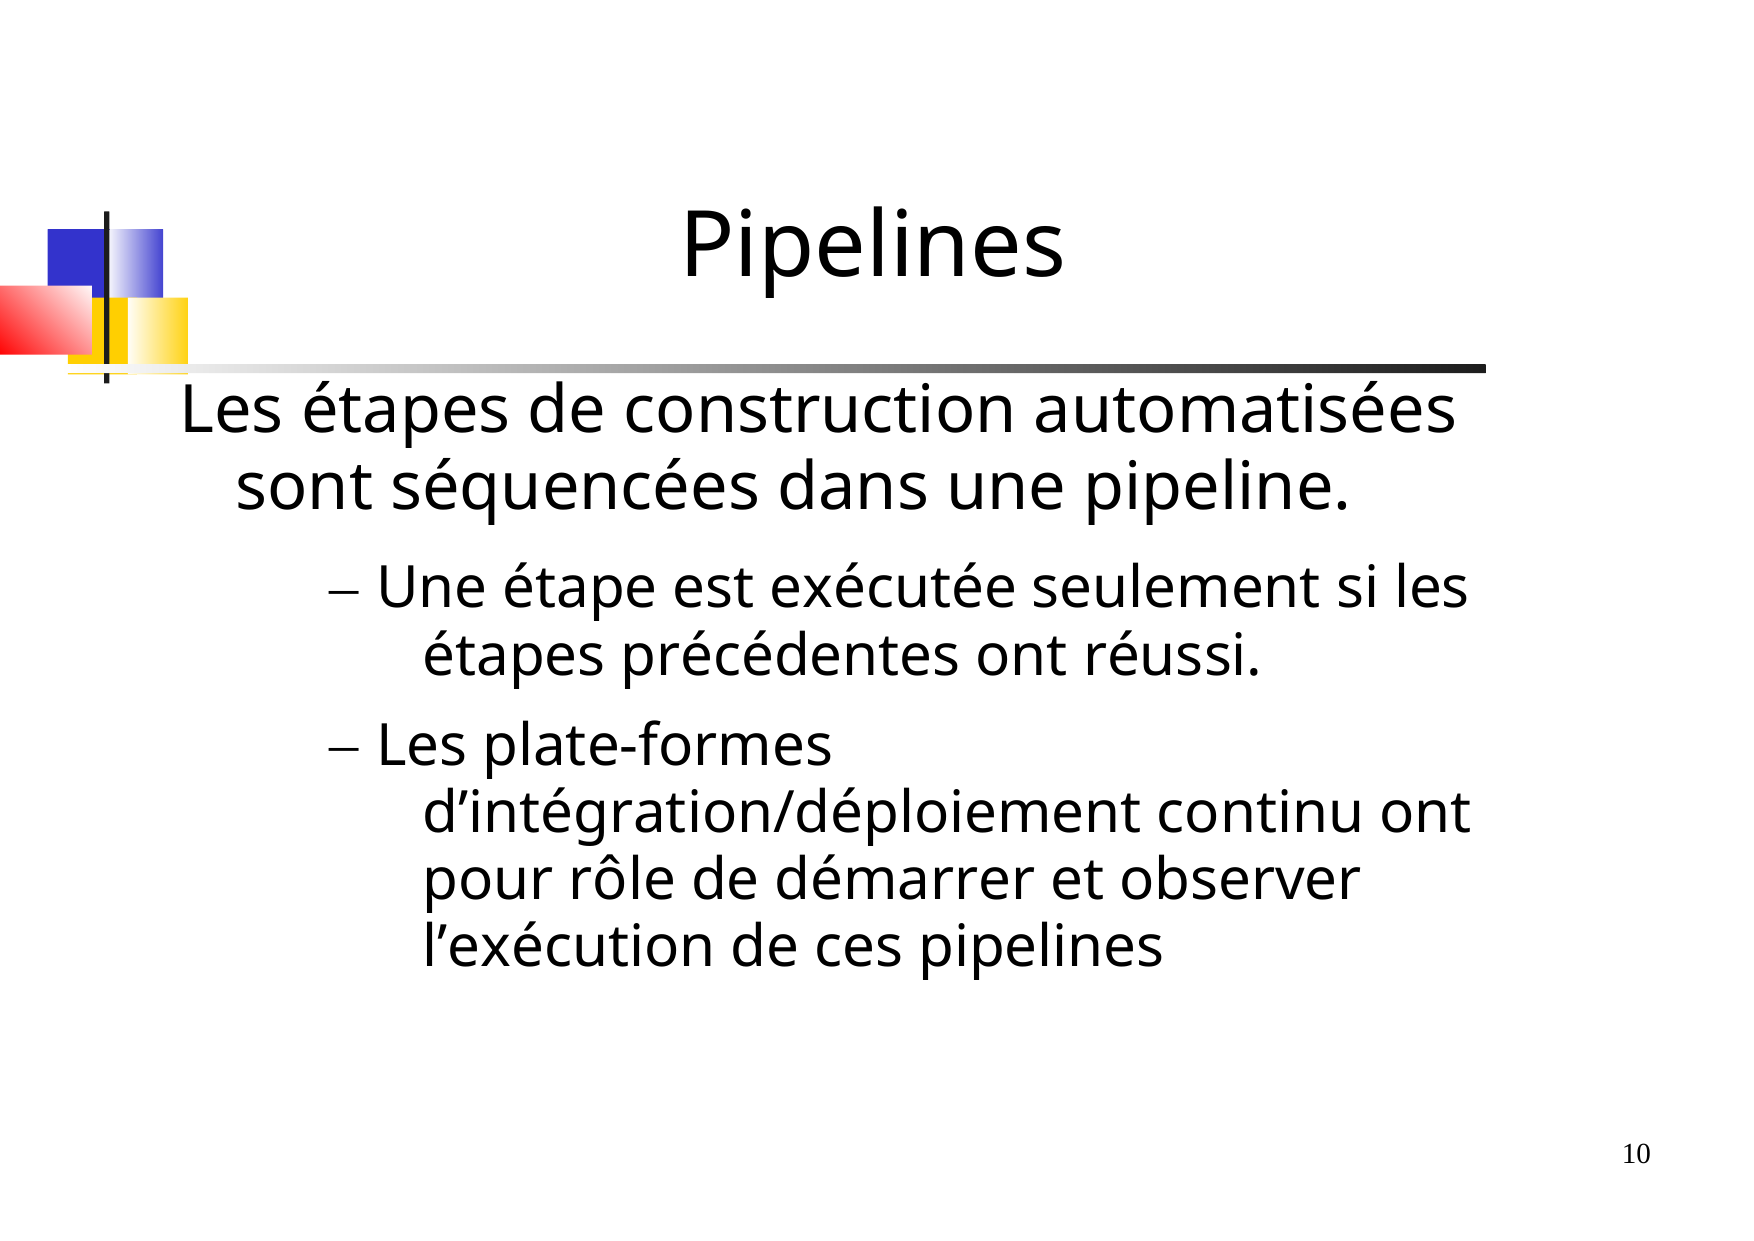

# Pipelines
Les étapes de construction automatisées sont séquencées dans une pipeline.
Une étape est exécutée seulement si les étapes précédentes ont réussi.
Les plate-formes d’intégration/déploiement continu ont pour rôle de démarrer et observer l’exécution de ces pipelines